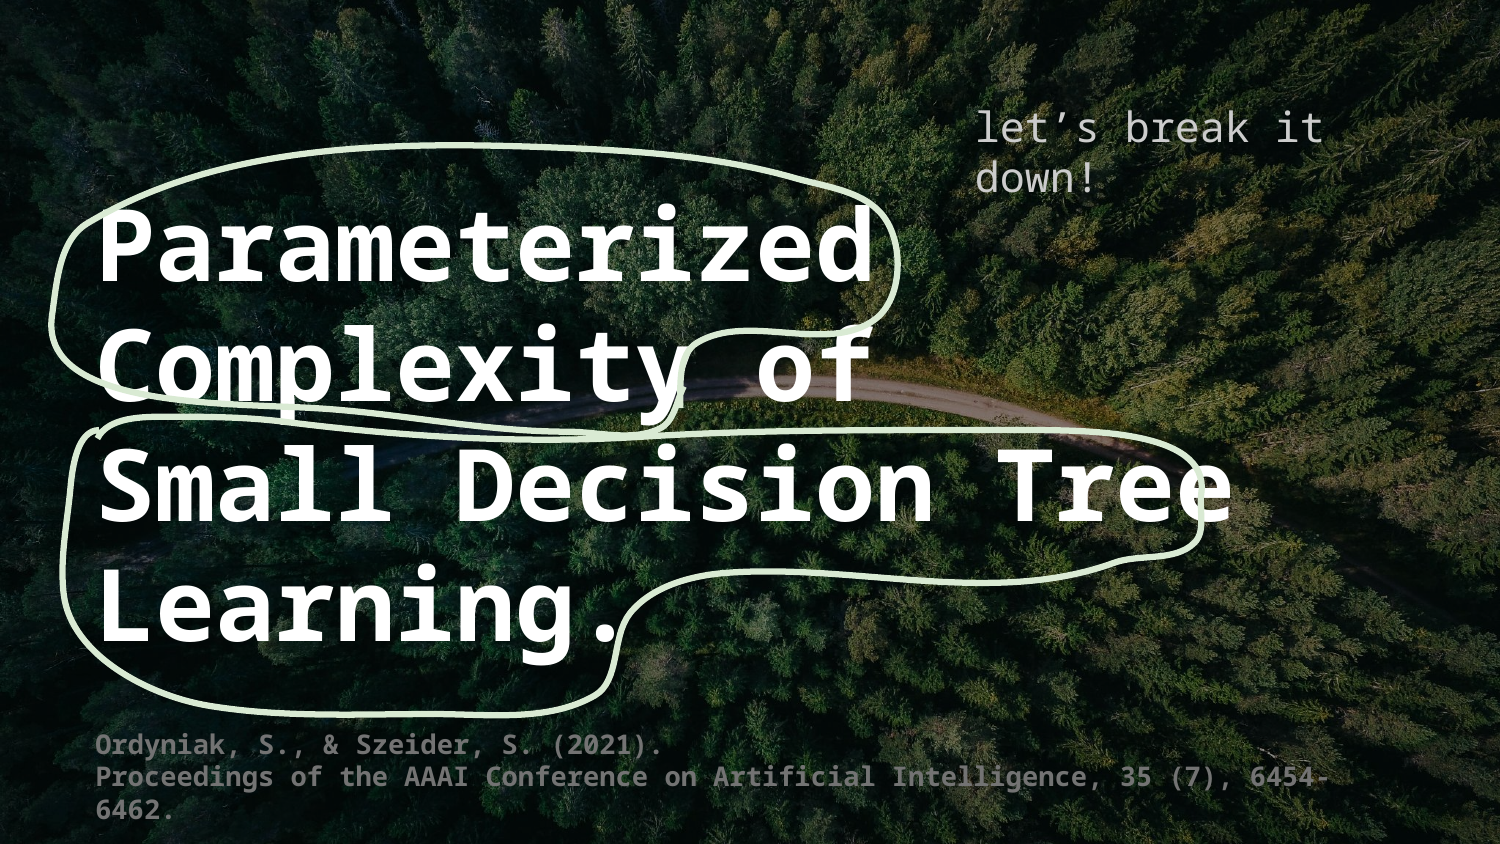

# Parameterized Complexity of Small Decision Tree Learning.
let’s break it down!
Ordyniak, S., & Szeider, S. (2021).
Proceedings of the AAAI Conference on Artificial Intelligence, 35 (7), 6454-6462.